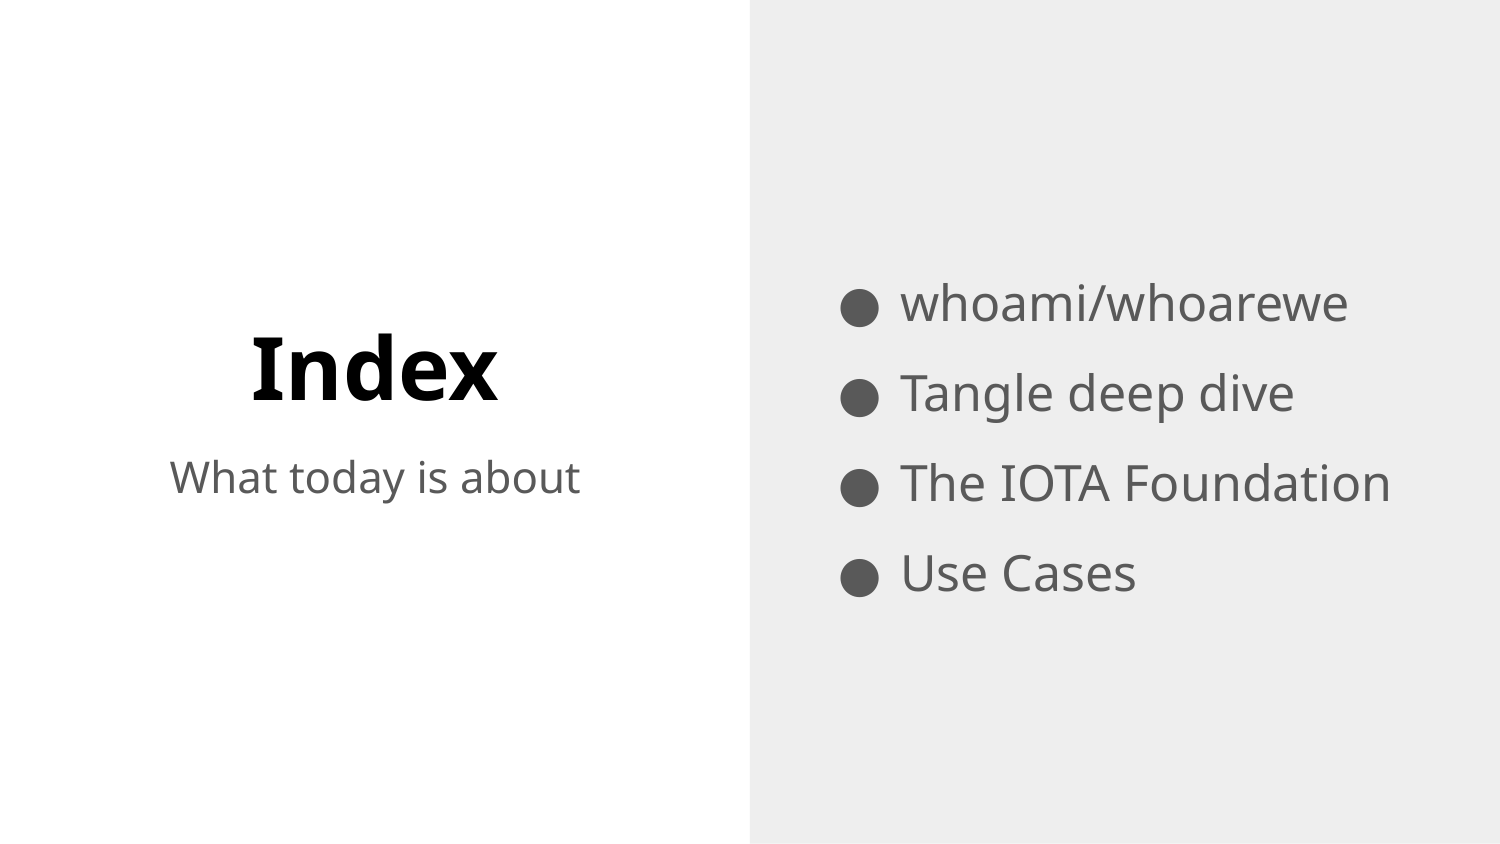

whoami/whoarewe
Tangle deep dive
The IOTA Foundation
Use Cases
# Index
What today is about